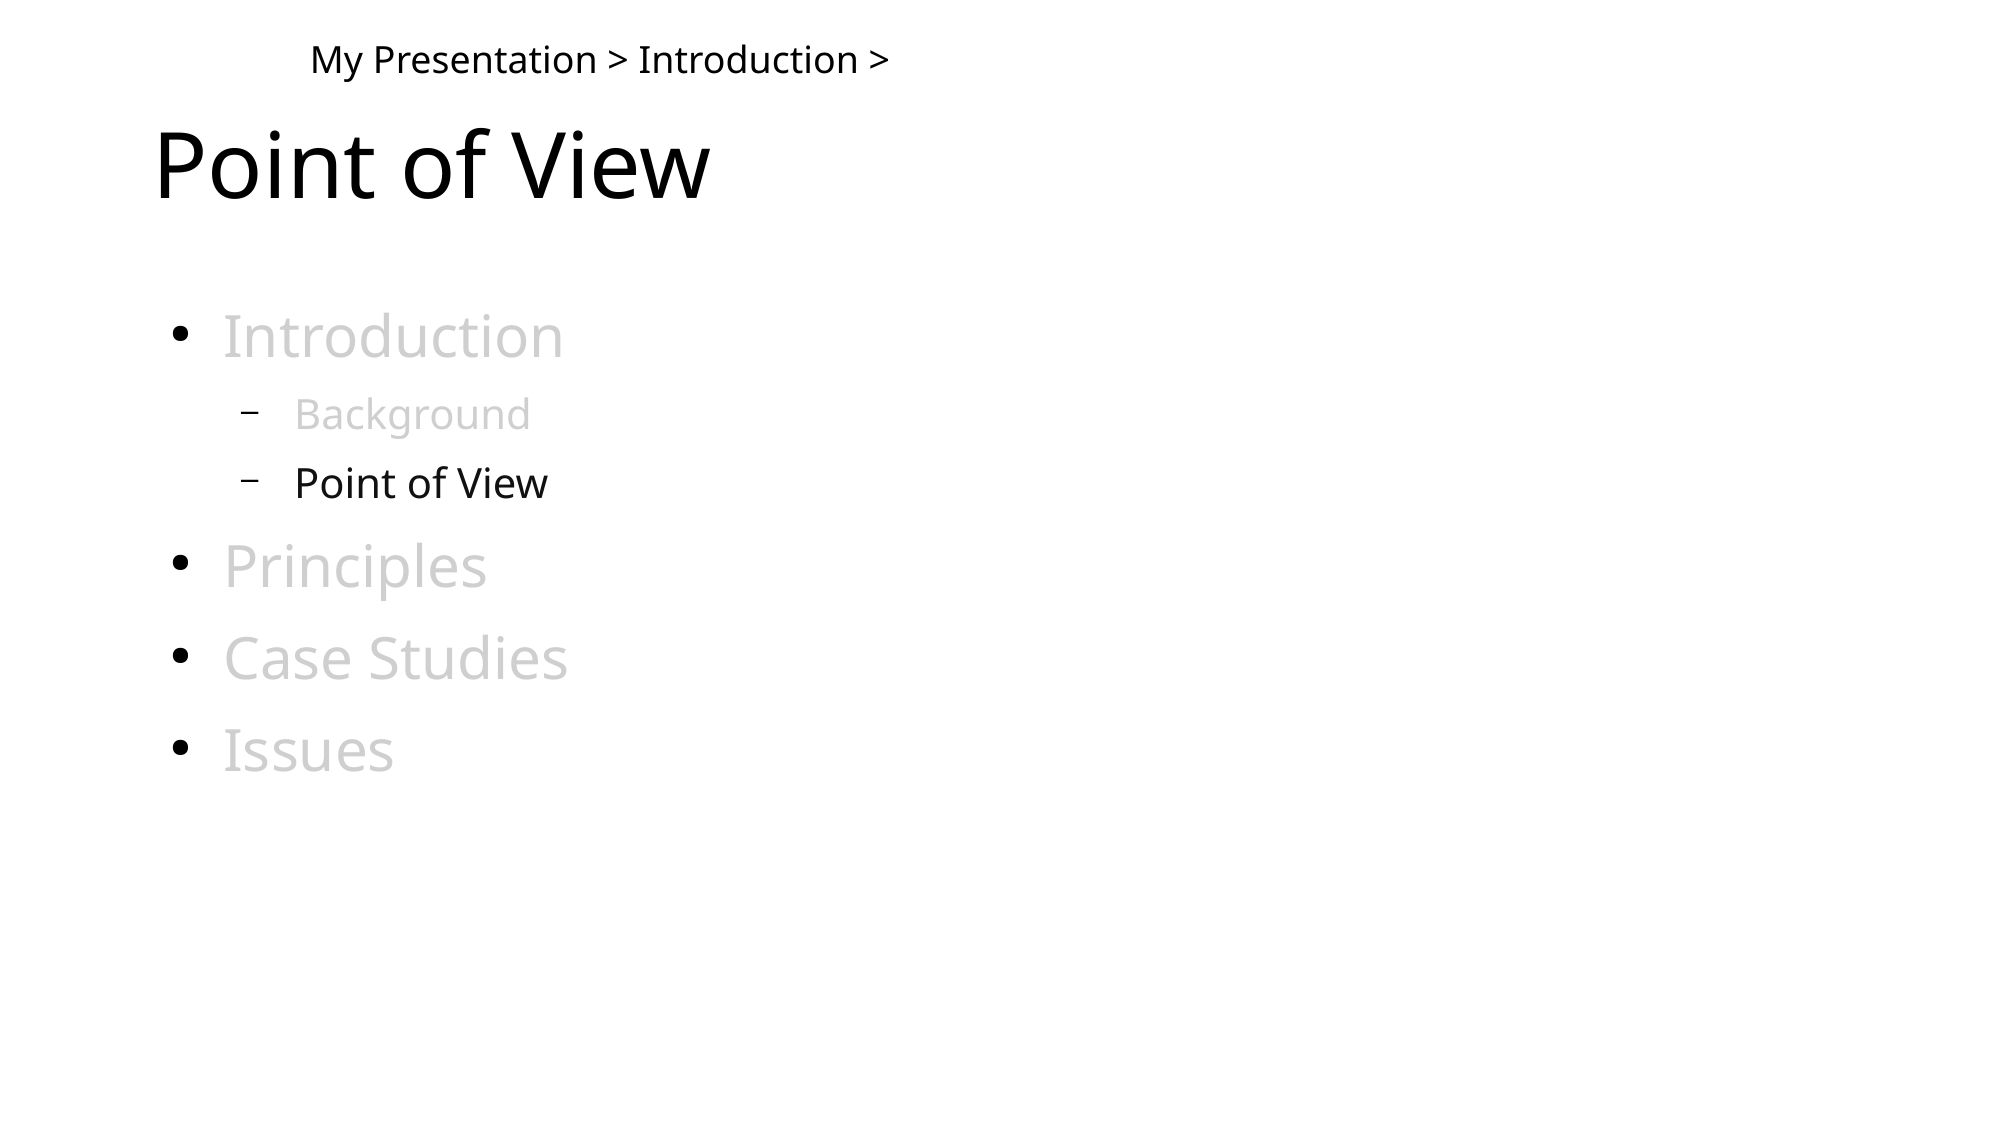

#poptopush 1
#toc
My Presentation > Introduction >
# Point of View
Introduction
Background
Point of View
Principles
Case Studies
Issues